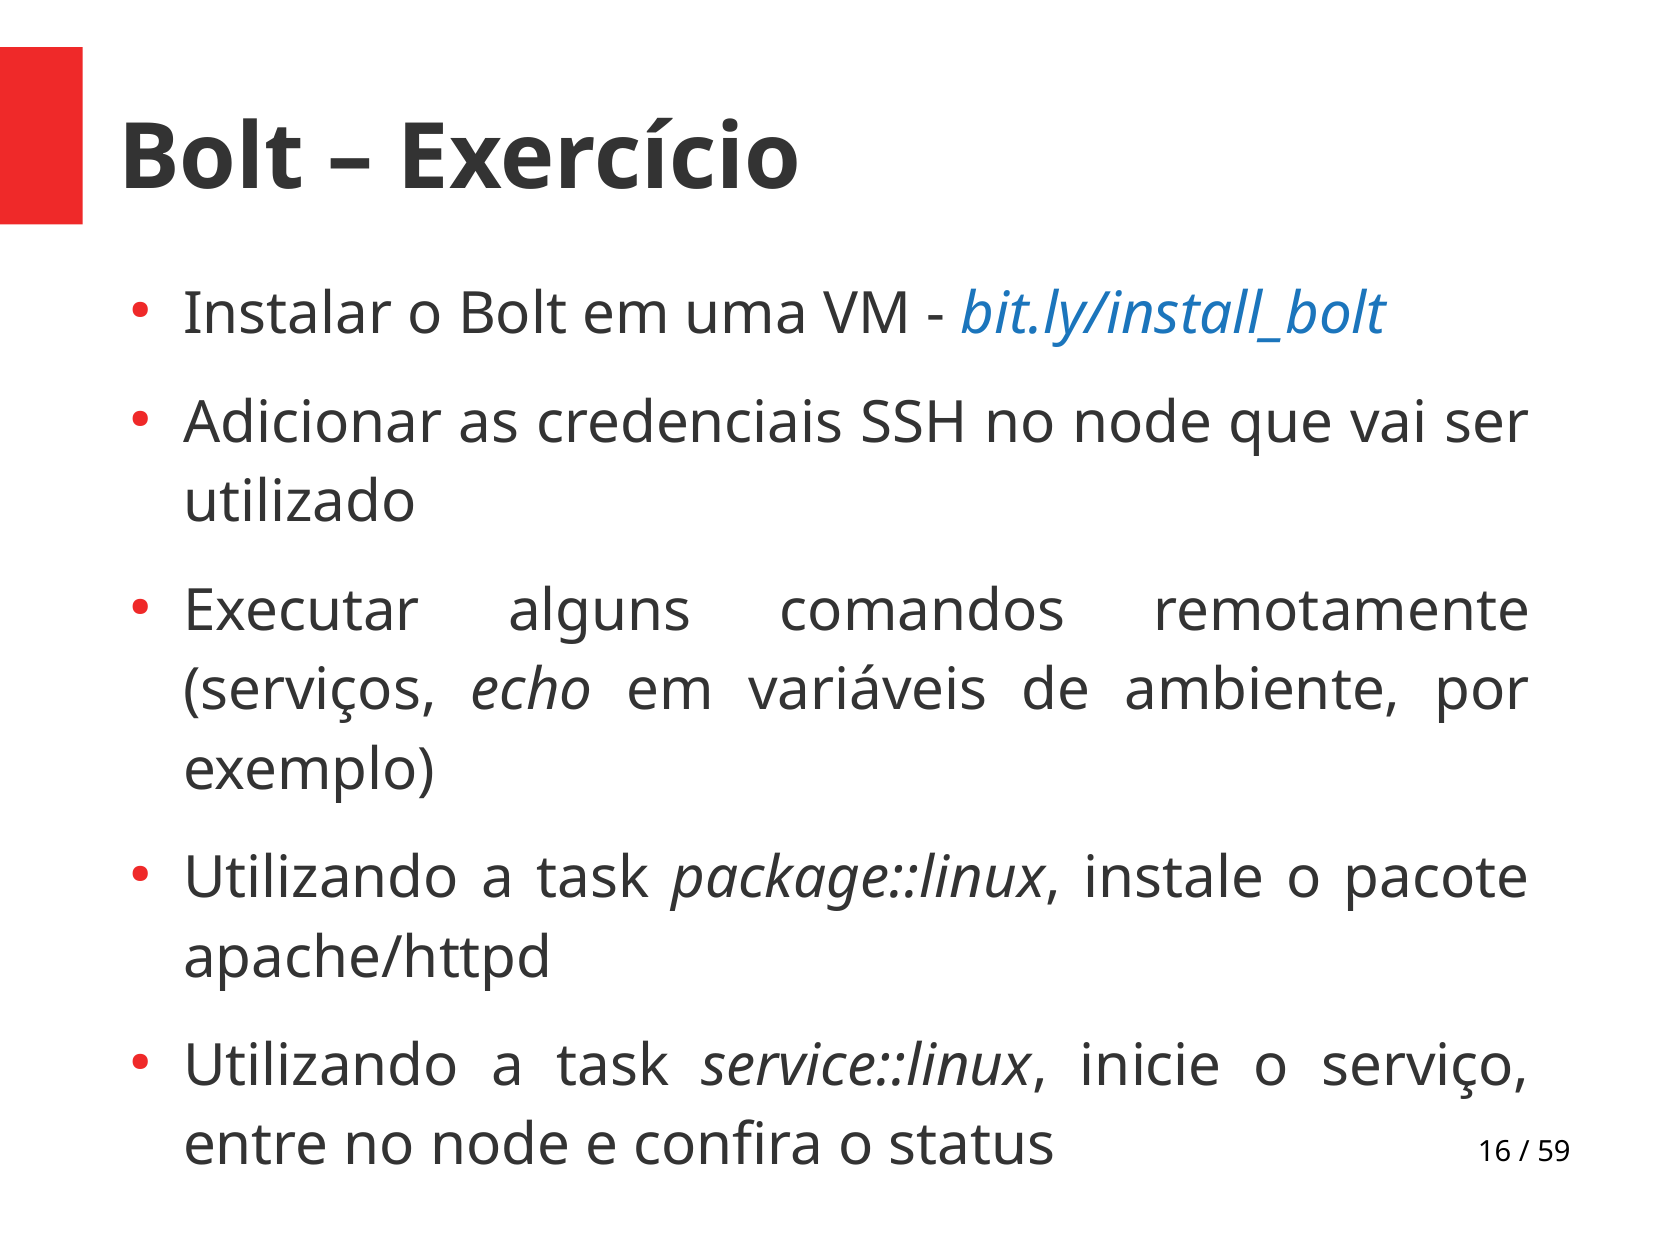

# Bolt – Exercício
Instalar o Bolt em uma VM - bit.ly/install_bolt
Adicionar as credenciais SSH no node que vai ser utilizado
Executar alguns comandos remotamente (serviços, echo em variáveis de ambiente, por exemplo)
Utilizando a task package::linux, instale o pacote apache/httpd
Utilizando a task service::linux, inicie o serviço, entre no node e confira o status
16